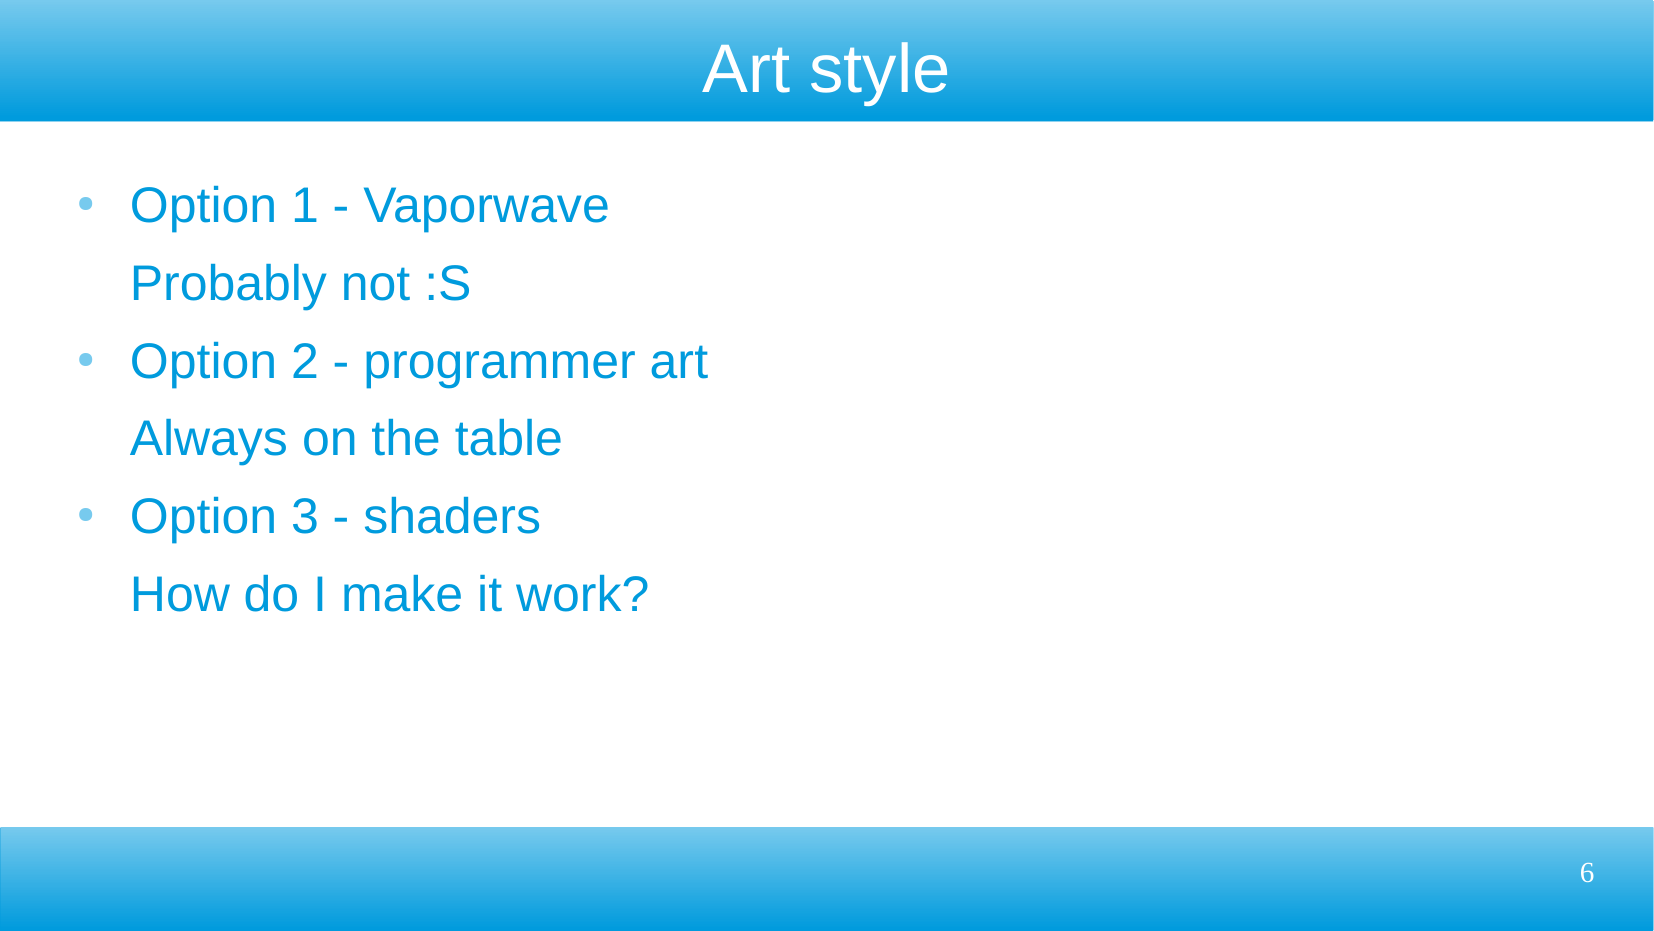

# Art style
Option 1 - Vaporwave
Probably not :S
Option 2 - programmer art
Always on the table
Option 3 - shaders
How do I make it work?
6